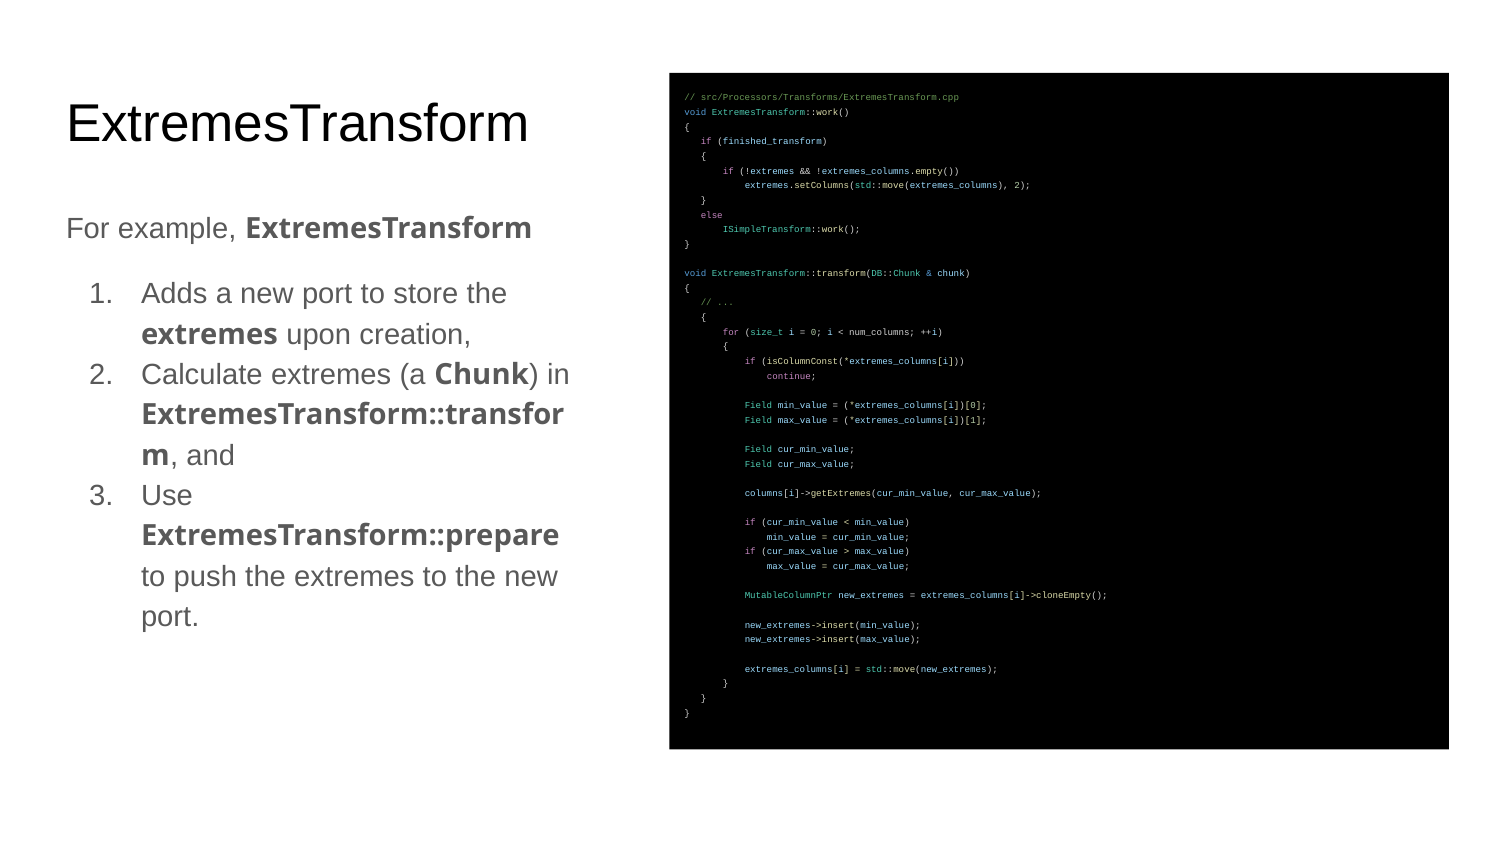

# ExtremesTransform
// src/Processors/Transforms/ExtremesTransform.cpp
void ExtremesTransform::work()
{
 if (finished_transform)
 {
 if (!extremes && !extremes_columns.empty())
 extremes.setColumns(std::move(extremes_columns), 2);
 }
 else
 ISimpleTransform::work();
}
void ExtremesTransform::transform(DB::Chunk & chunk)
{
 // ...
 {
 for (size_t i = 0; i < num_columns; ++i)
 {
 if (isColumnConst(*extremes_columns[i]))
 continue;
 Field min_value = (*extremes_columns[i])[0];
 Field max_value = (*extremes_columns[i])[1];
 Field cur_min_value;
 Field cur_max_value;
 columns[i]->getExtremes(cur_min_value, cur_max_value);
 if (cur_min_value < min_value)
 min_value = cur_min_value;
 if (cur_max_value > max_value)
 max_value = cur_max_value;
 MutableColumnPtr new_extremes = extremes_columns[i]->cloneEmpty();
 new_extremes->insert(min_value);
 new_extremes->insert(max_value);
 extremes_columns[i] = std::move(new_extremes);
 }
 }
}
For example, ExtremesTransform
Adds a new port to store the extremes upon creation,
Calculate extremes (a Chunk) in ExtremesTransform::transform, and
Use ExtremesTransform::prepare to push the extremes to the new port.